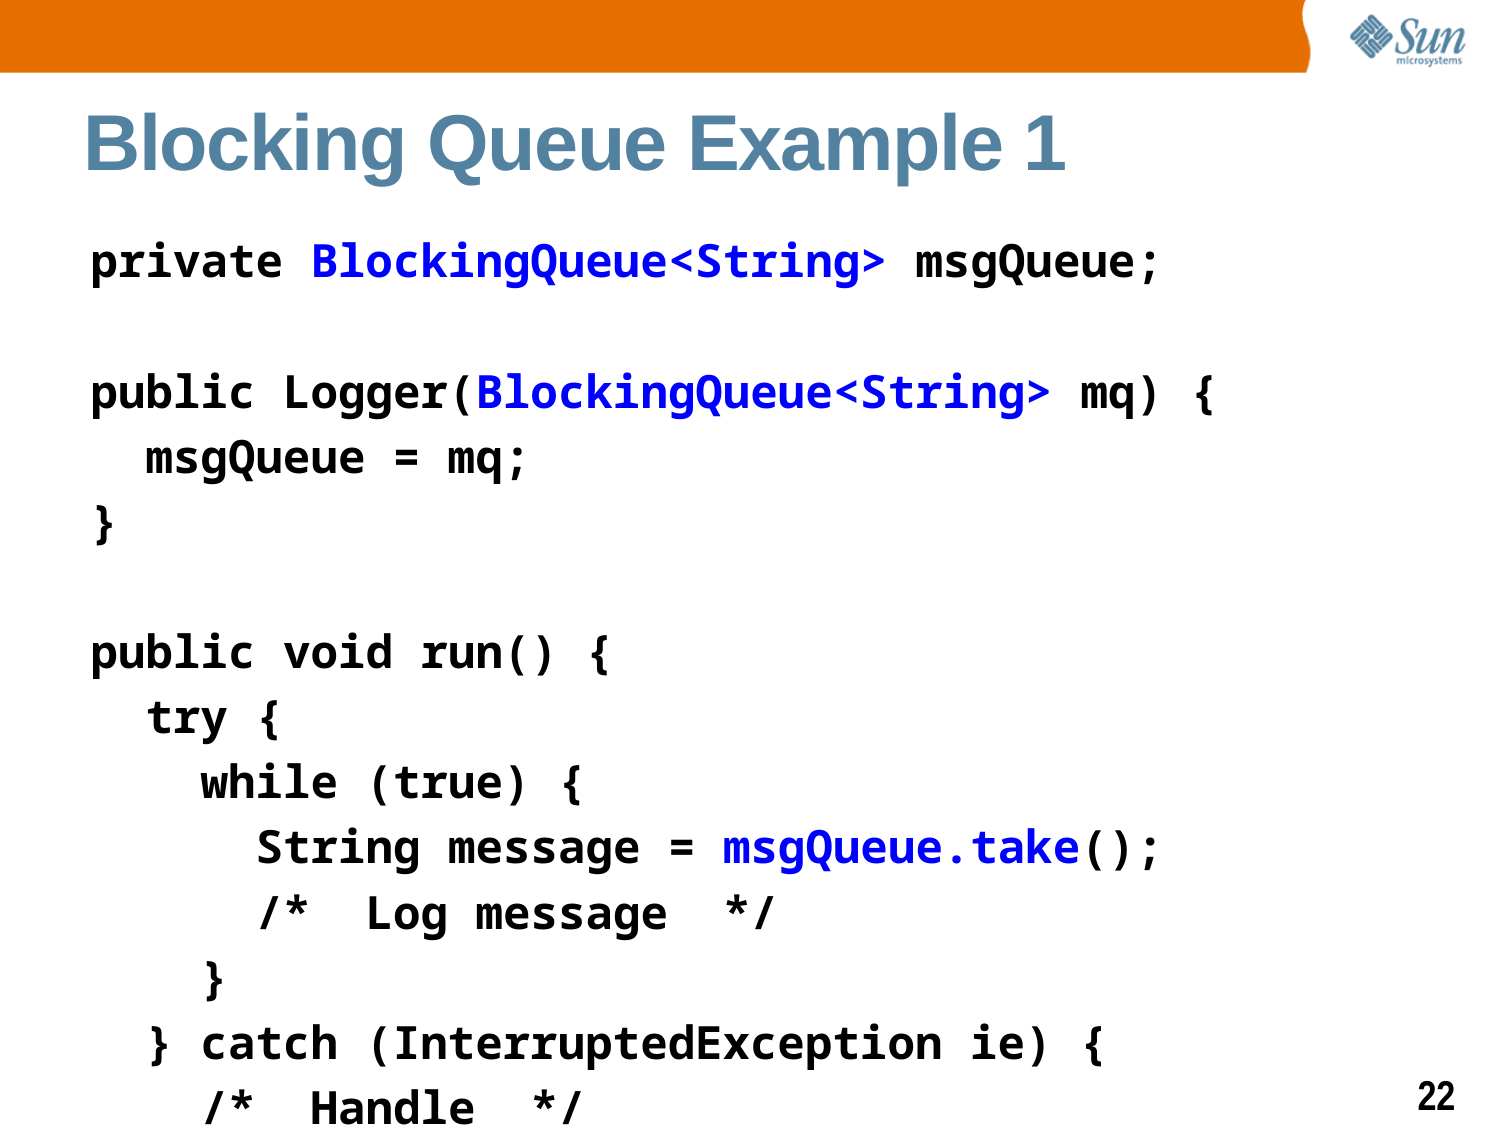

# Blocking Queue Example 1
private BlockingQueue<String> msgQueue;
public Logger(BlockingQueue<String> mq) {
 msgQueue = mq;
}
public void run() {
 try {
 while (true) {
 String message = msgQueue.take();
 /* Log message */
 }
 } catch (InterruptedException ie) {
 /* Handle */
 }
}